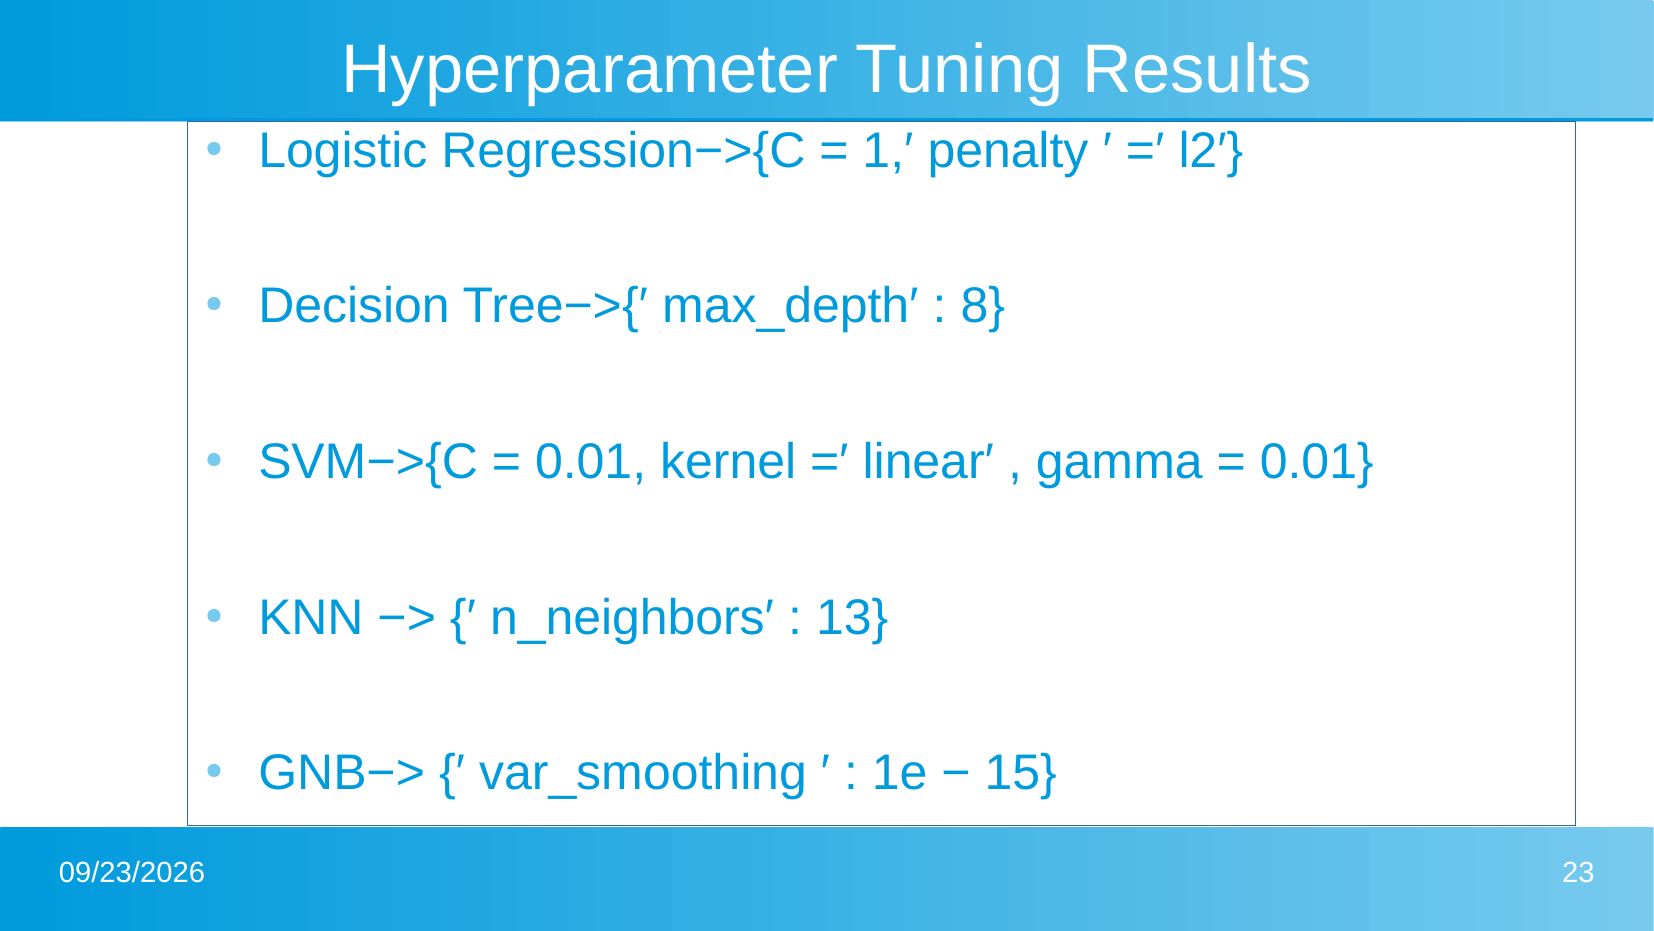

# Hyperparameter Tuning Results
Logistic Regression−>{C = 1,′ penalty ′ =′ l2′}
Decision Tree−>{′ max_depth′ : 8}
SVM−>{C = 0.01, kernel =′ linear′ , gamma = 0.01}
KNN −> {′ n_neighbors′ : 13}
GNB−> {′ var_smoothing ′ : 1e − 15}
23